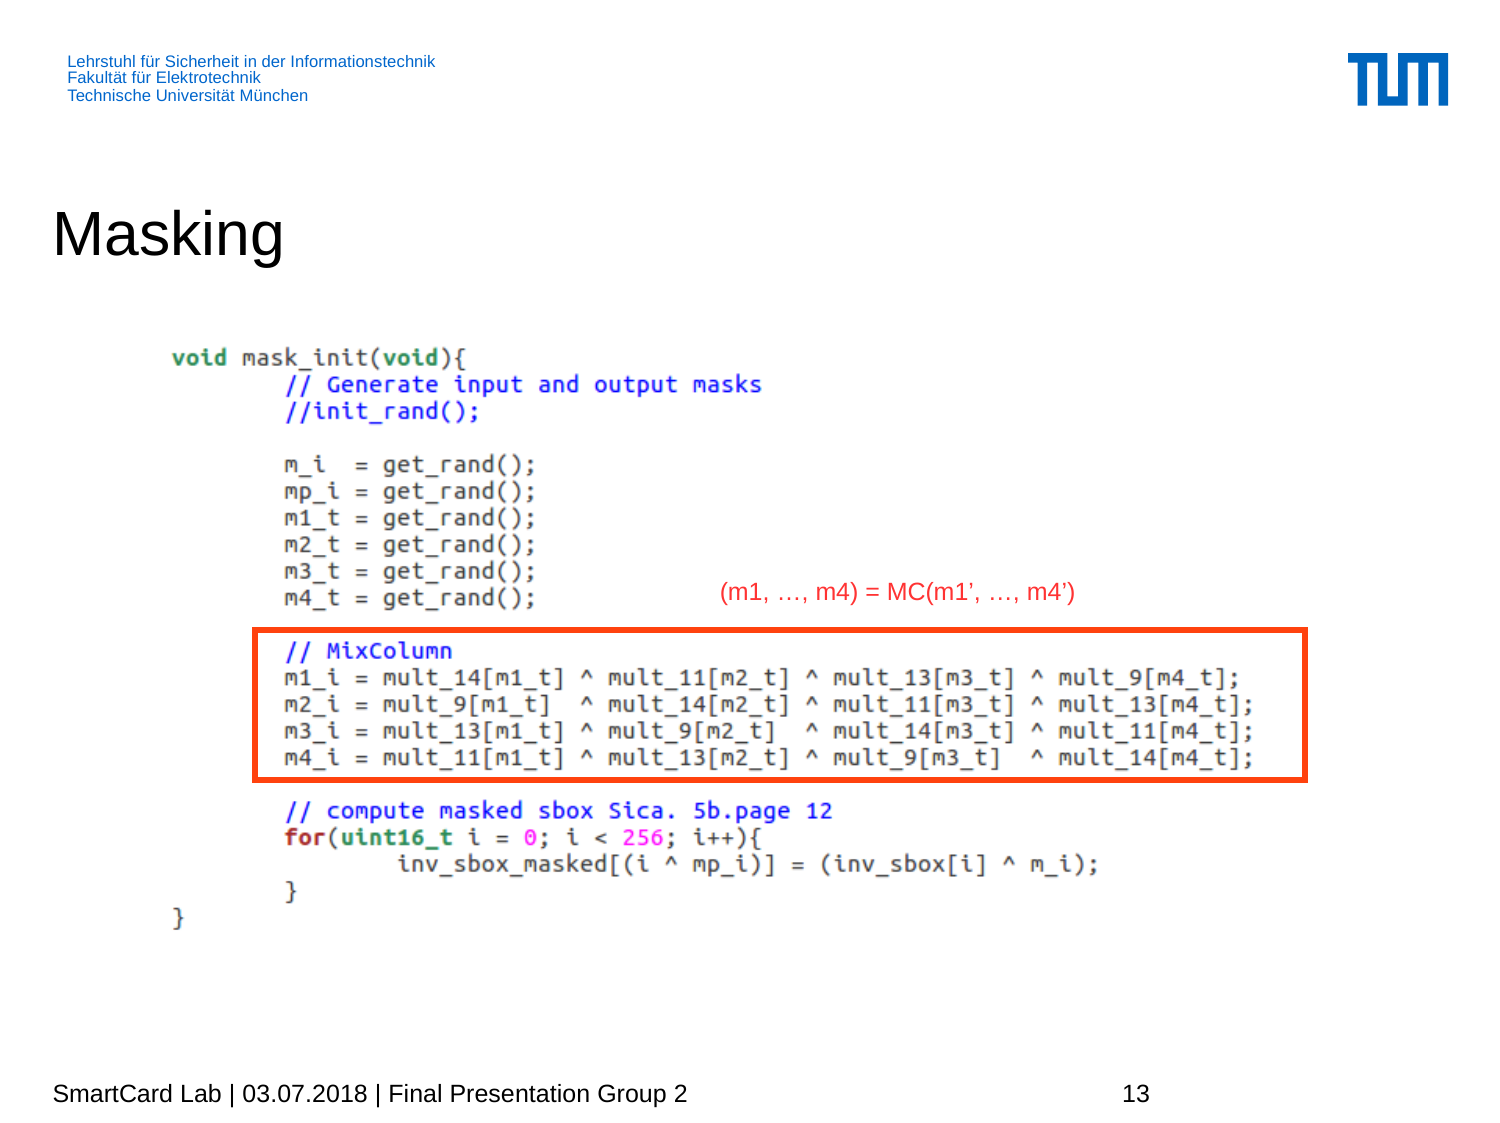

# Masking
(m1, …, m4) = MC(m1’, …, m4’)
SmartCard Lab | 03.07.2018 | Final Presentation Group 2